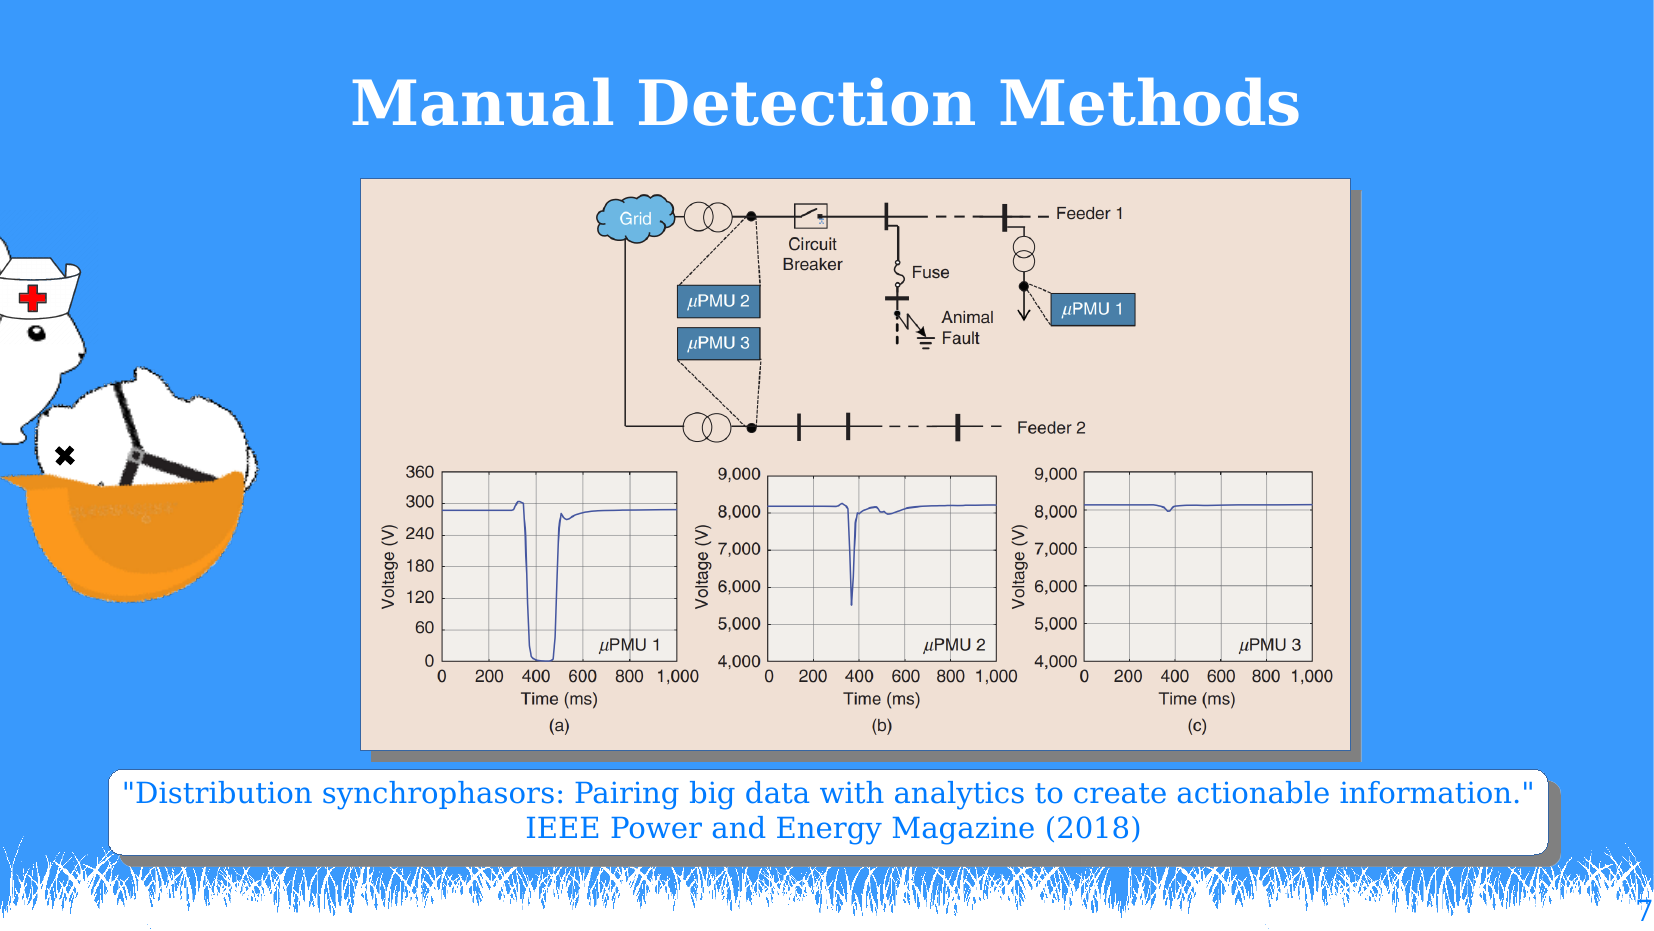

# Manual Detection Methods
"Distribution synchrophasors: Pairing big data with analytics to create actionable information."
 IEEE Power and Energy Magazine (2018)
7